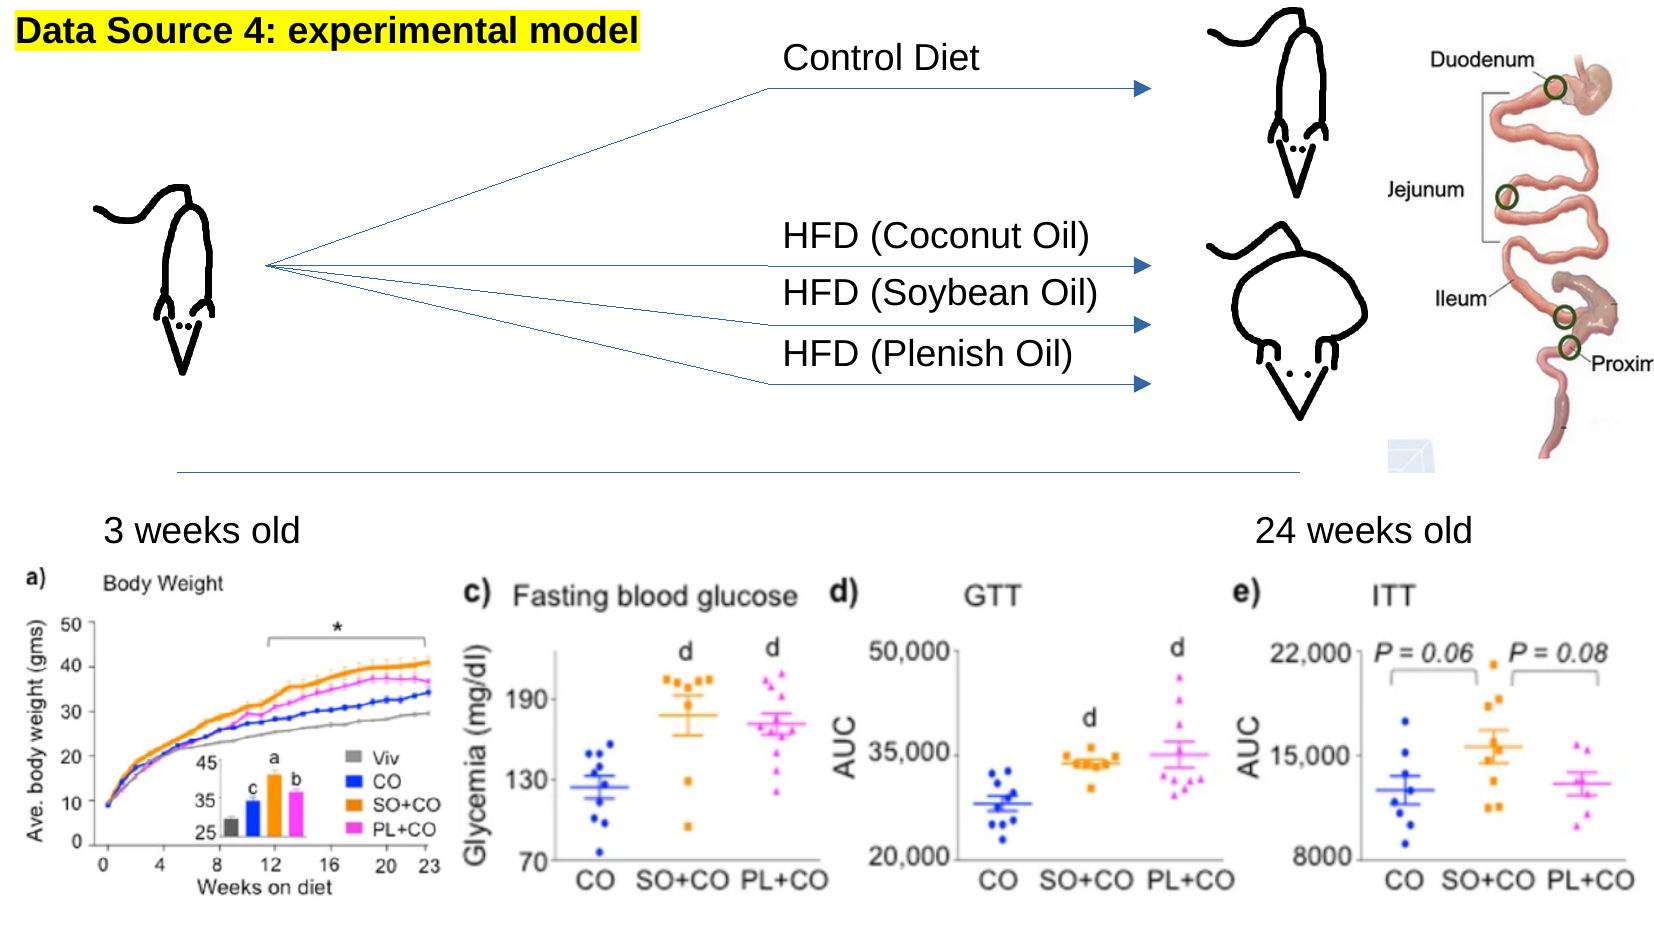

Data Source 4: experimental model
Control Diet
HFD (Coconut Oil)
HFD (Soybean Oil)
HFD (Plenish Oil)
3 weeks old
24 weeks old